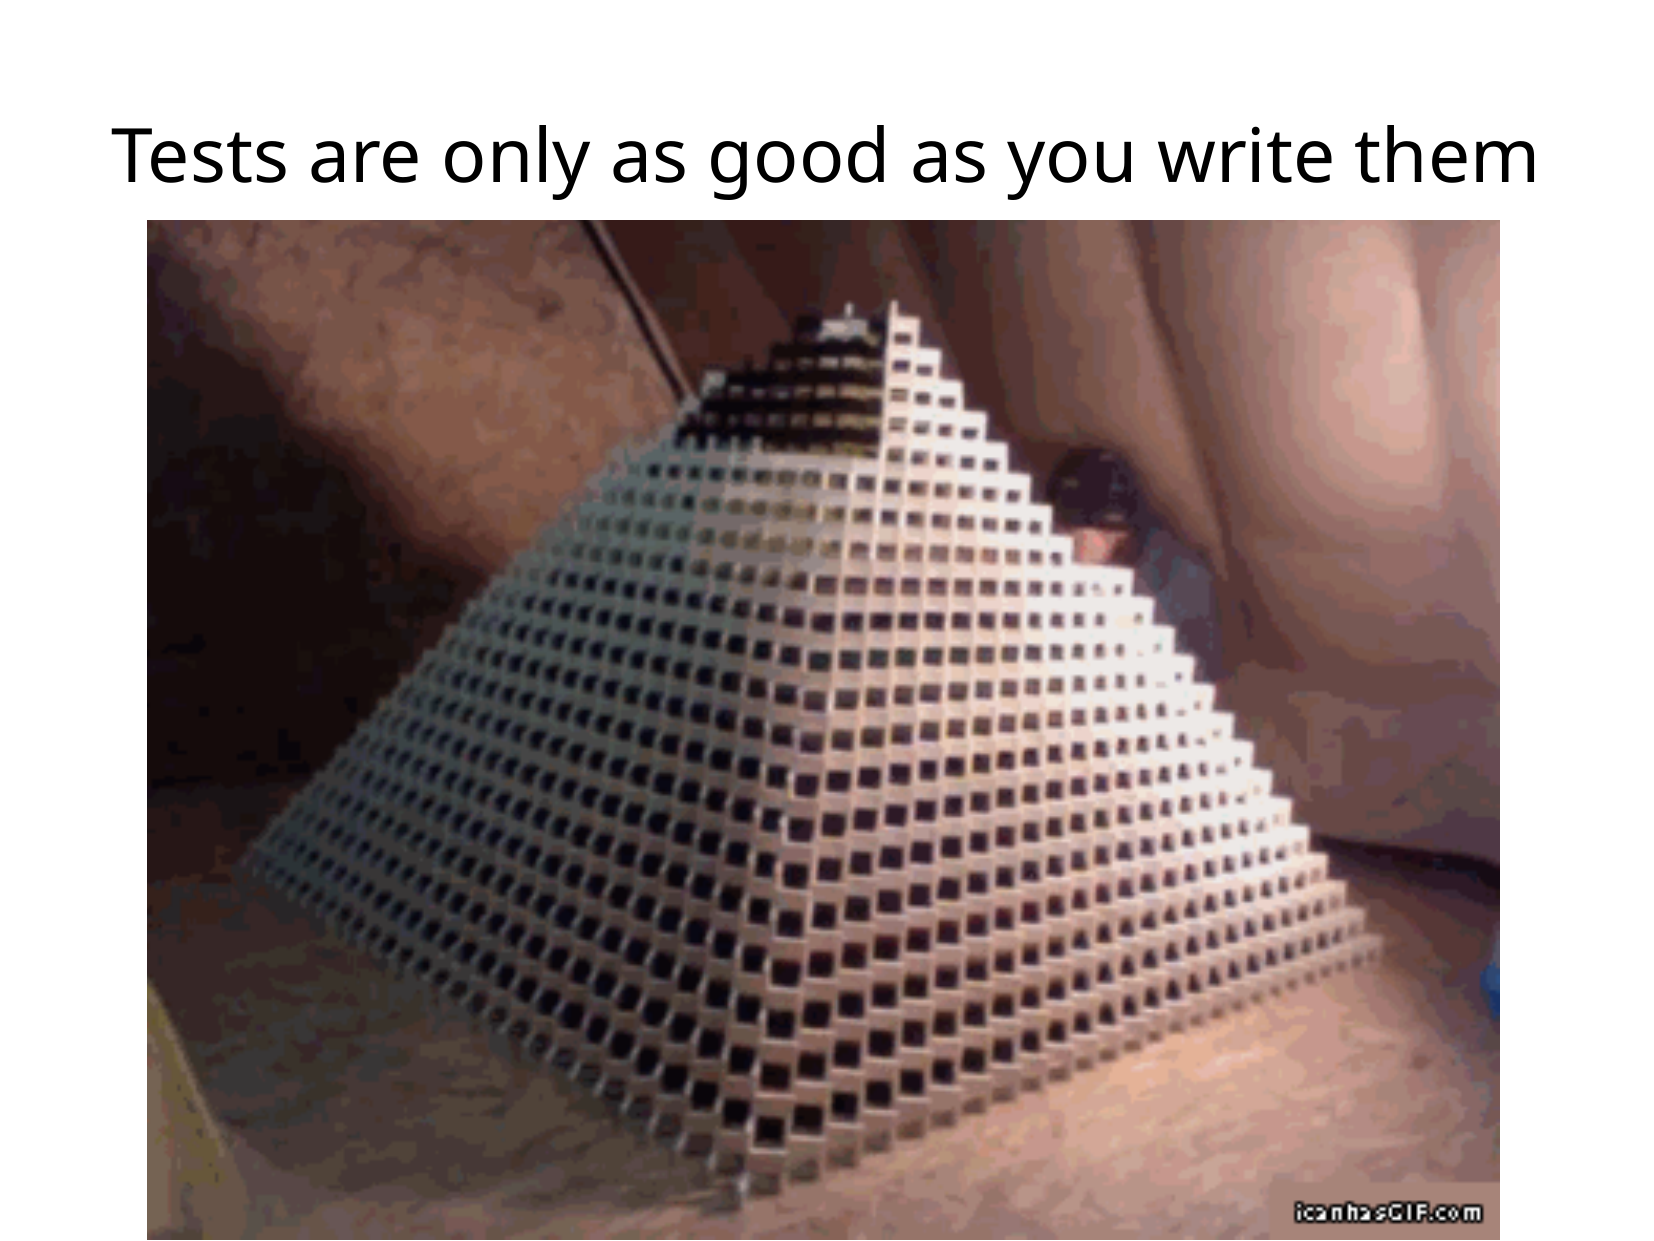

# Tests are only as good as you write them